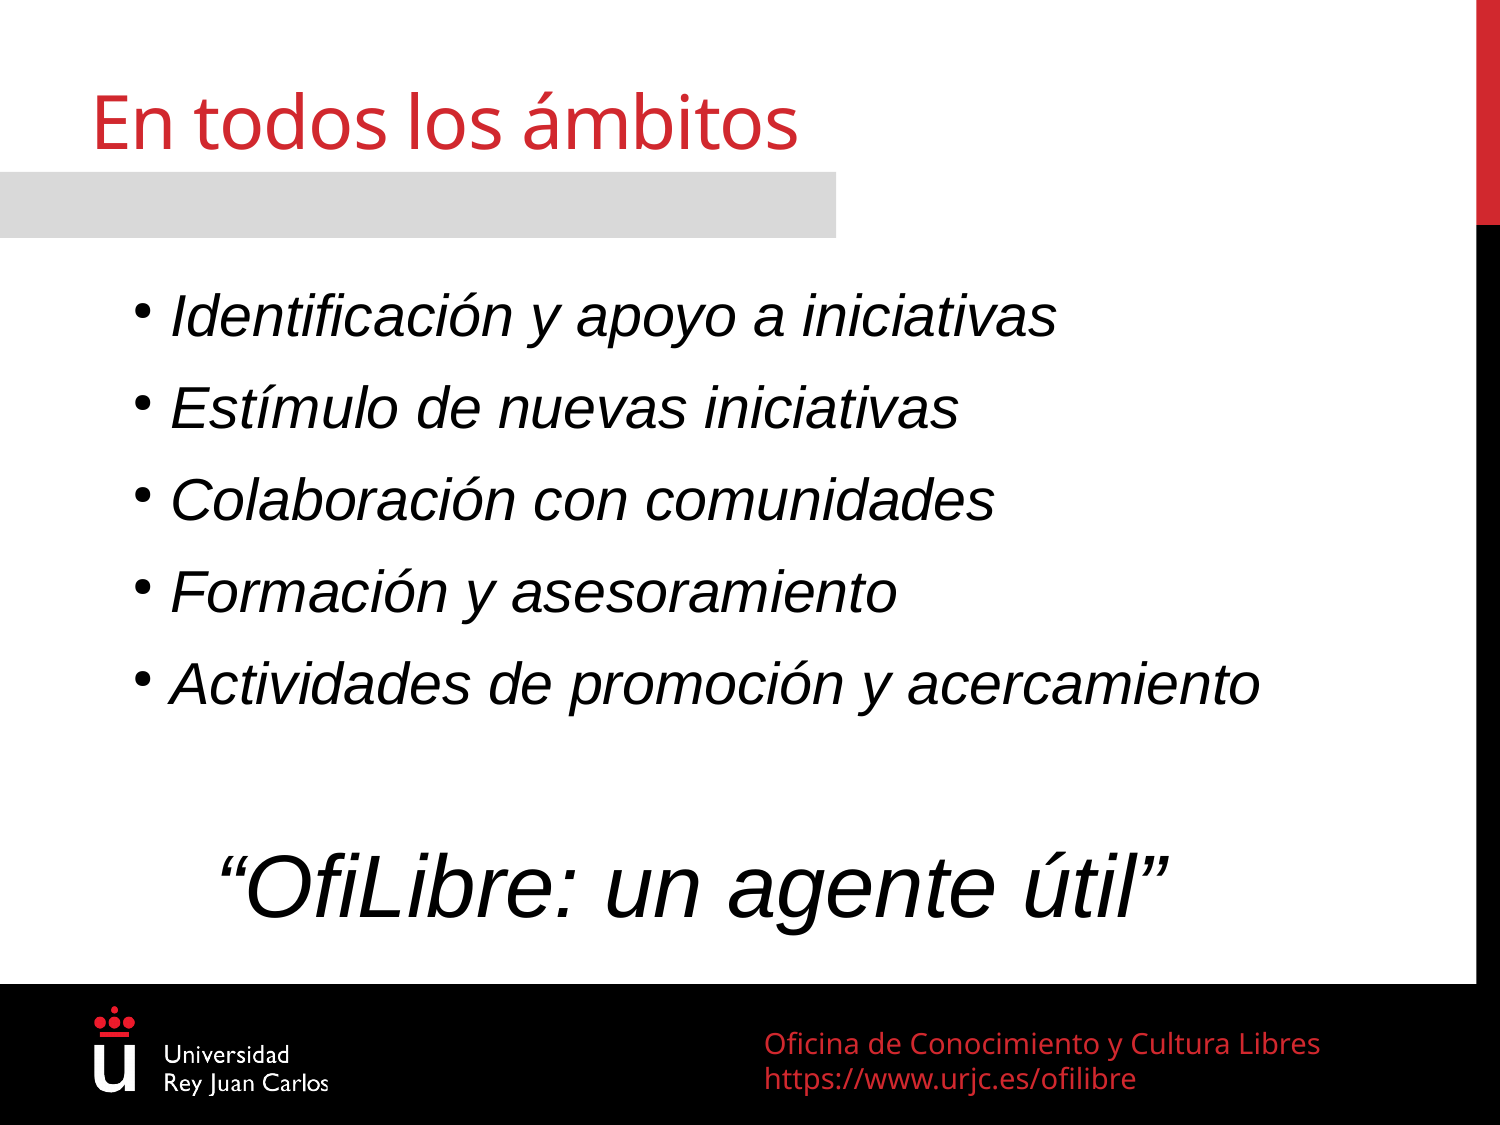

En todos los ámbitos
# Identificación y apoyo a iniciativas
Estímulo de nuevas iniciativas
Colaboración con comunidades
Formación y asesoramiento
Actividades de promoción y acercamiento
“OfiLibre: un agente útil”
Oficina de Conocimiento y Cultura Libres
https://www.urjc.es/ofilibre